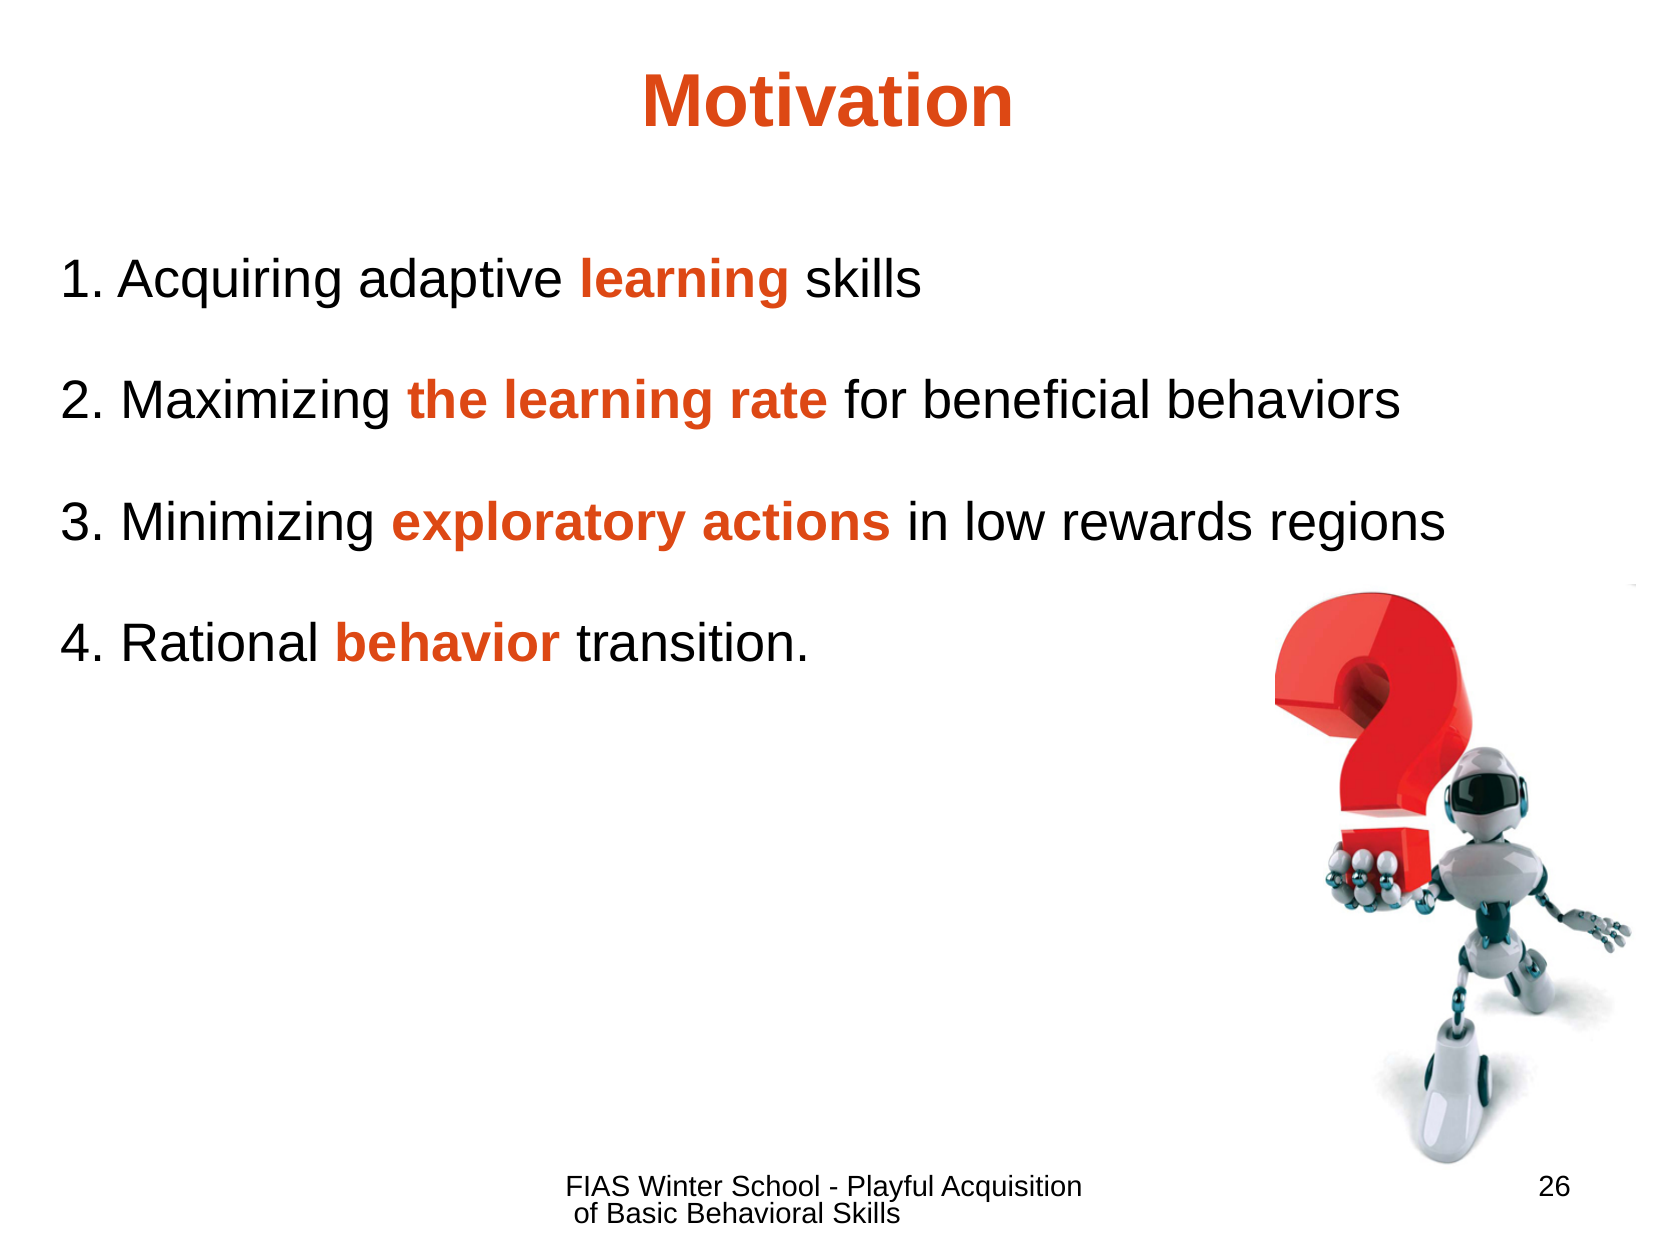

Motivation
1. Acquiring adaptive learning skills
2. Maximizing the learning rate for beneficial behaviors
3. Minimizing exploratory actions in low rewards regions
4. Rational behavior transition.
FIAS Winter School - Playful Acquisition of Basic Behavioral Skills
26